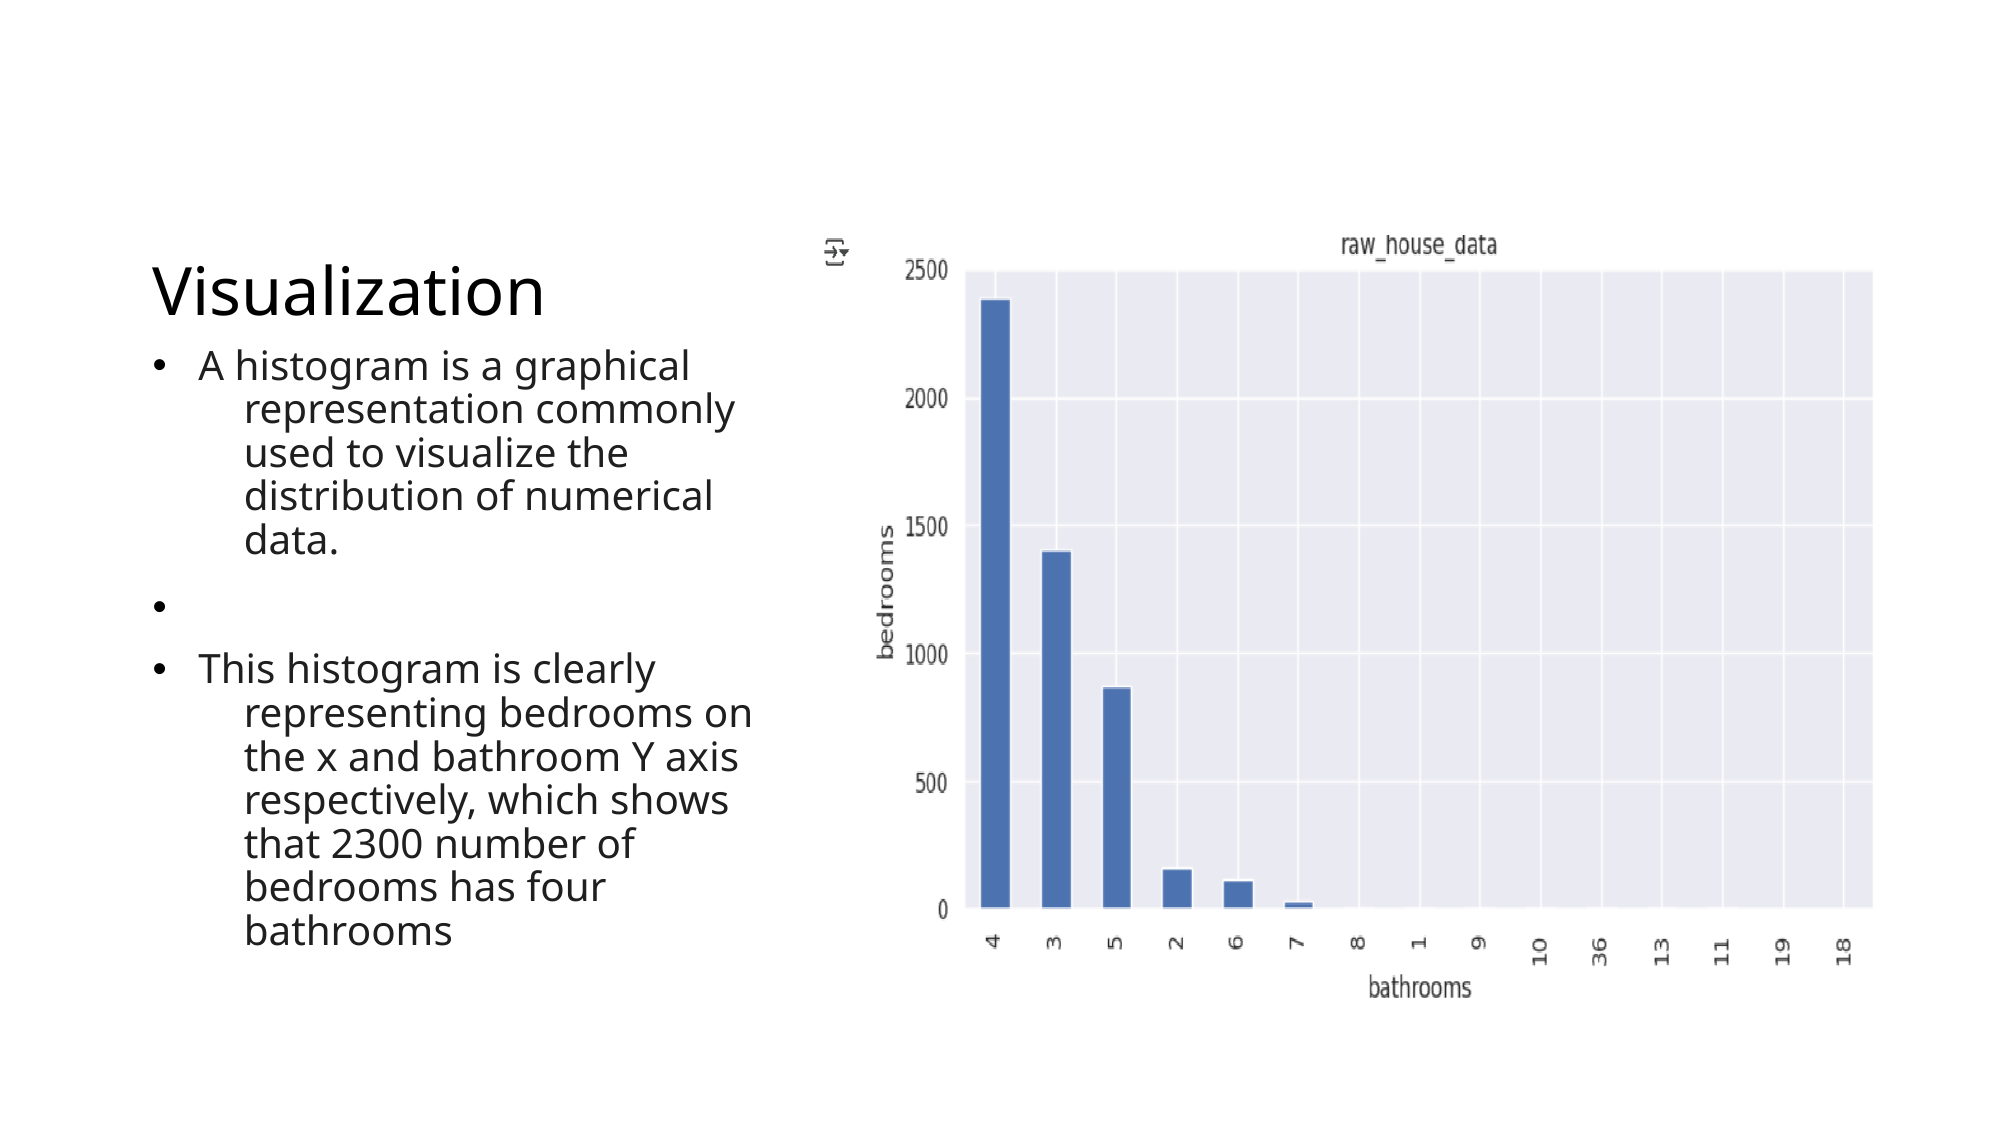

# Visualization
A histogram is a graphical representation commonly used to visualize the distribution of numerical data.
This histogram is clearly representing bedrooms on the x and bathroom Y axis respectively, which shows that 2300 number of bedrooms has four bathrooms